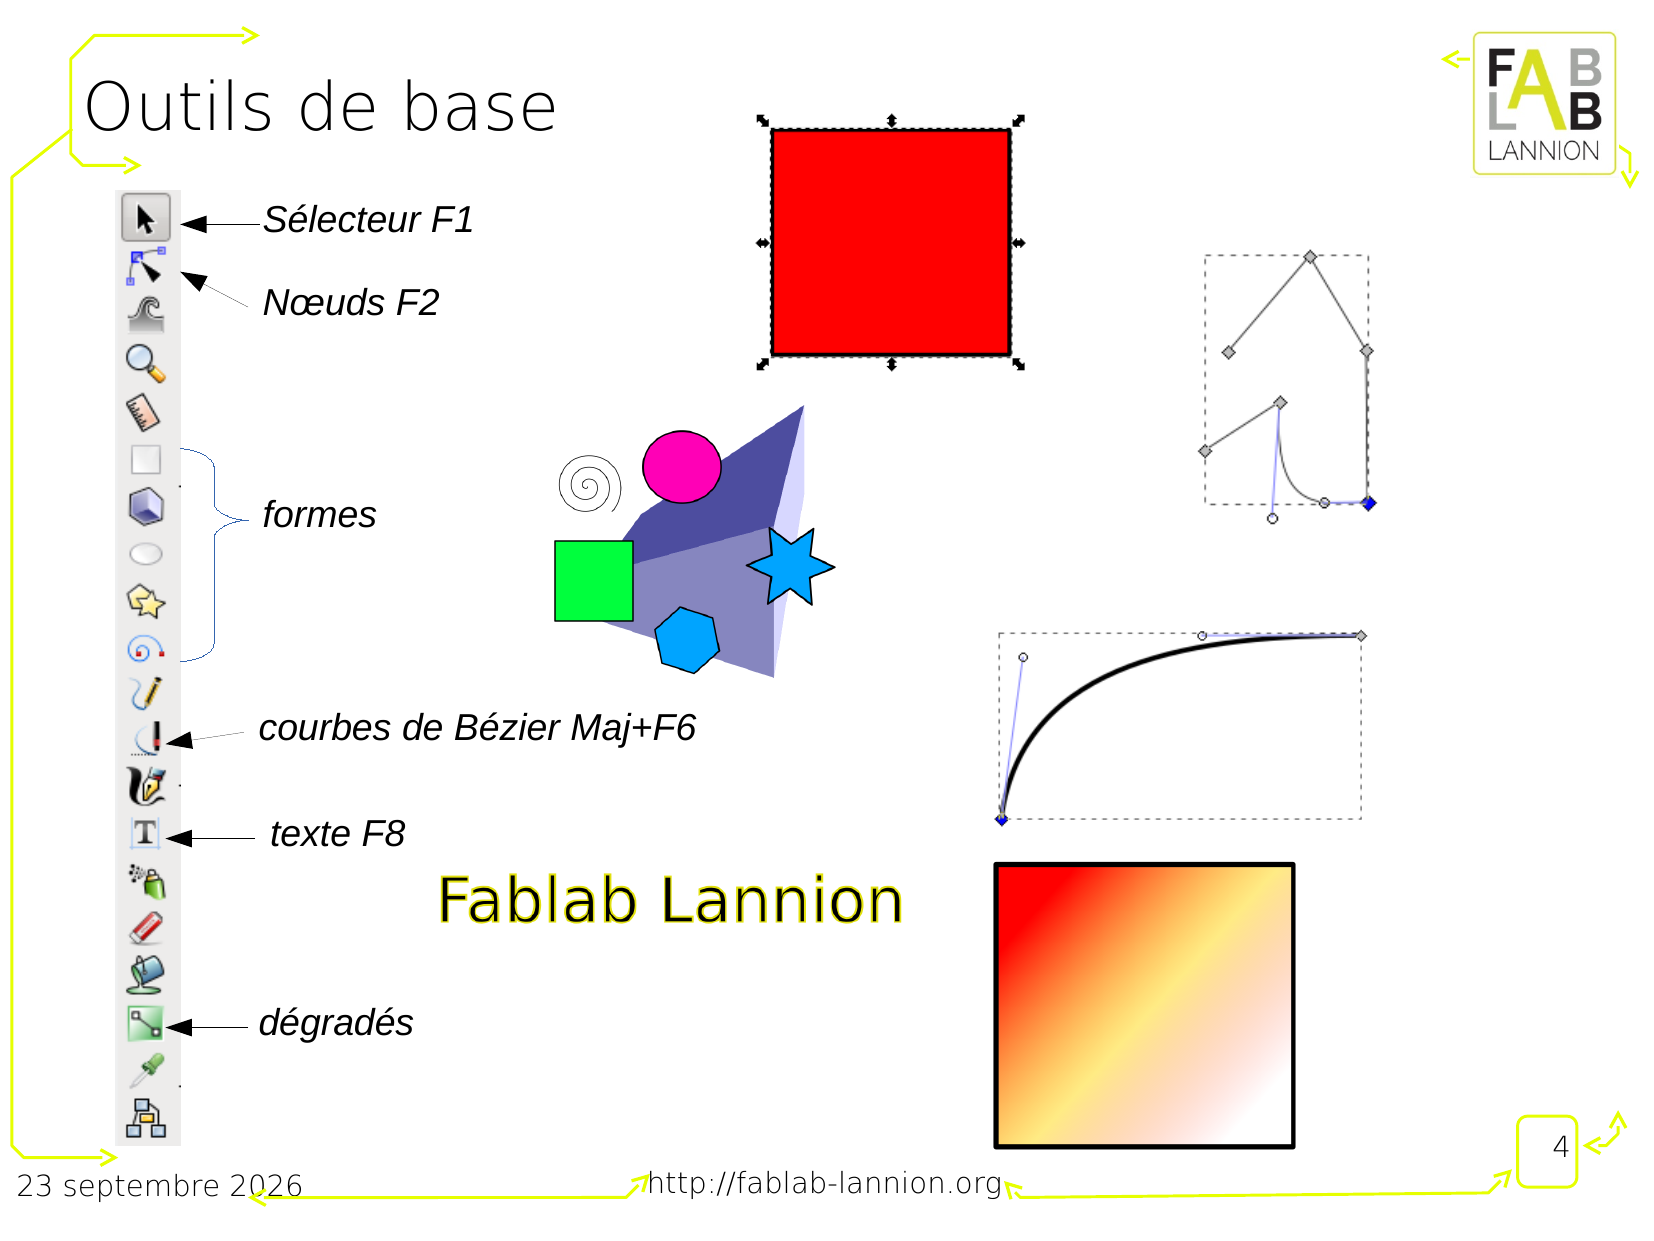

# Outils de base
Sélecteur F1
Nœuds F2
formes
courbes de Bézier Maj+F6
texte F8
dégradés
4